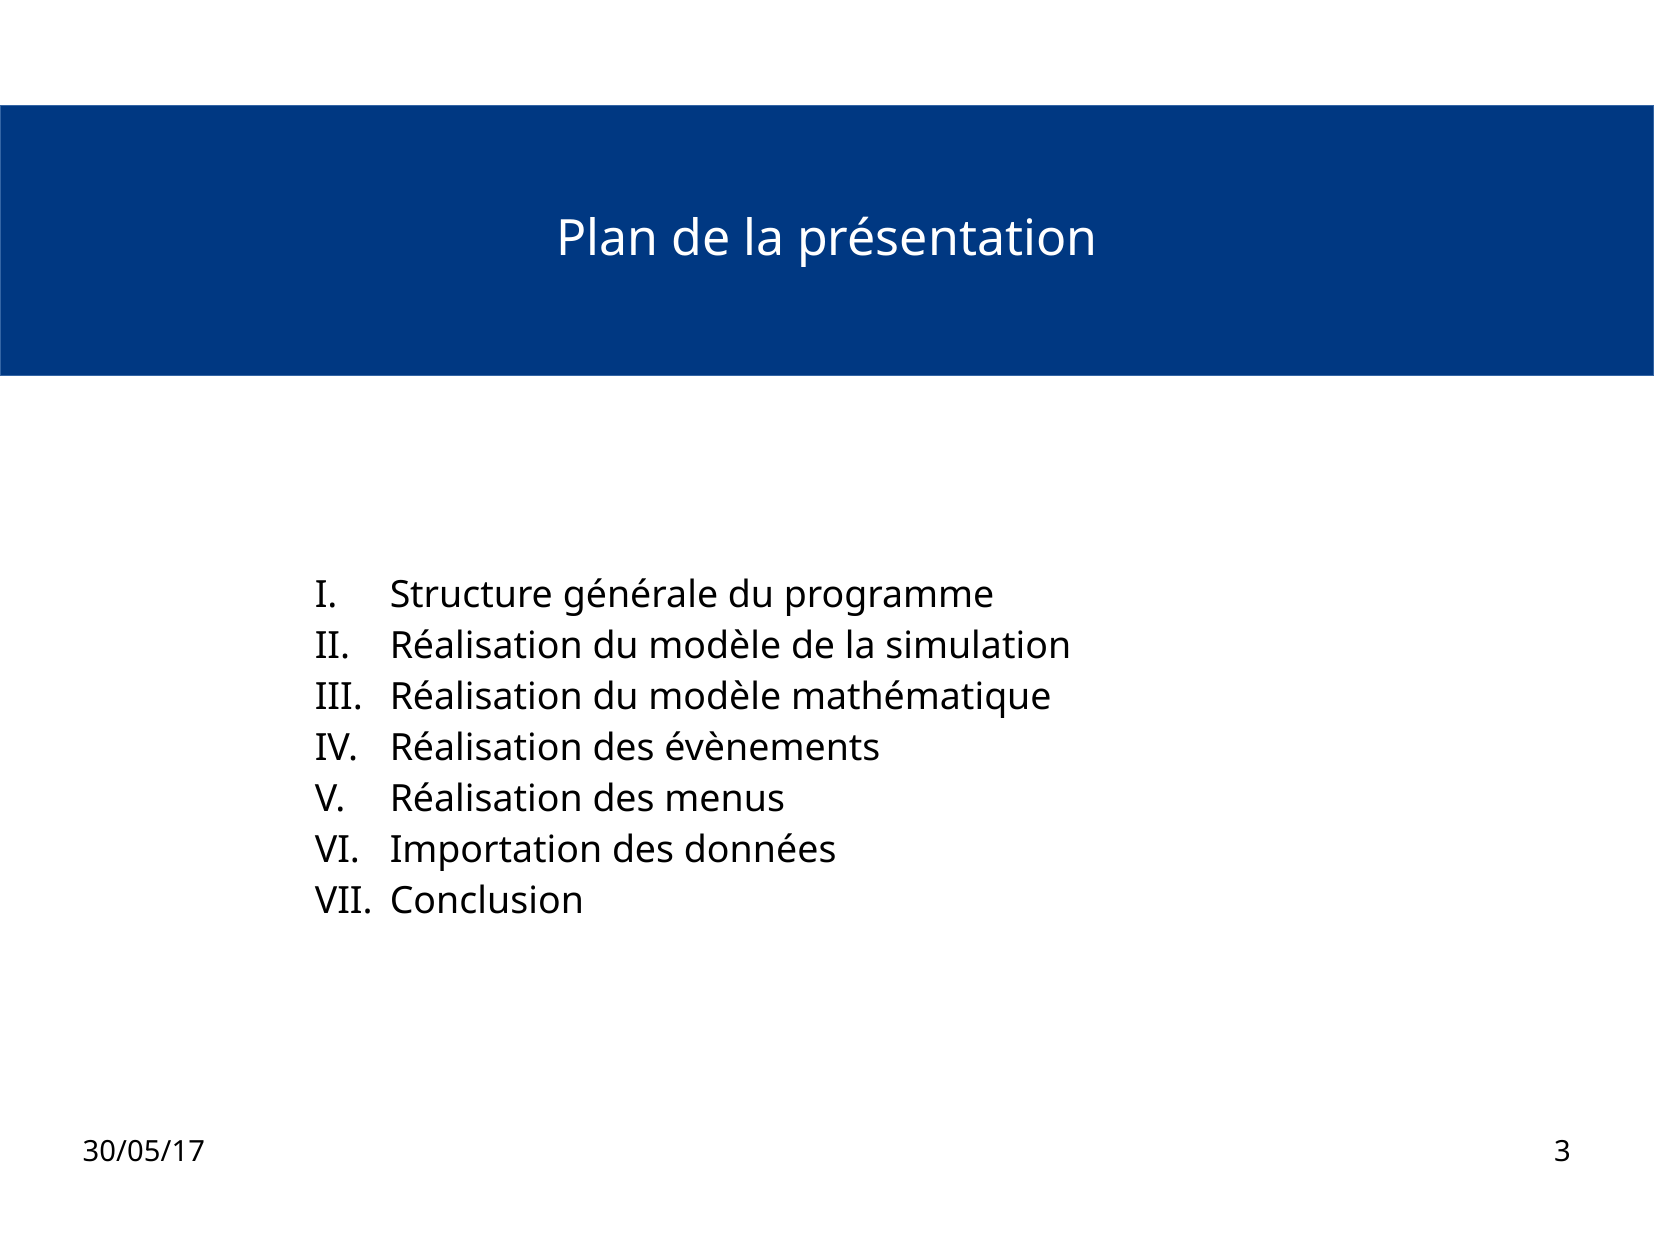

Plan de la présentation
I.	Structure générale du programme
II.	Réalisation du modèle de la simulation
III.	Réalisation du modèle mathématique
IV.	Réalisation des évènements
V.	Réalisation des menus
VI.	Importation des données
VII.	Conclusion
30/05/17
3